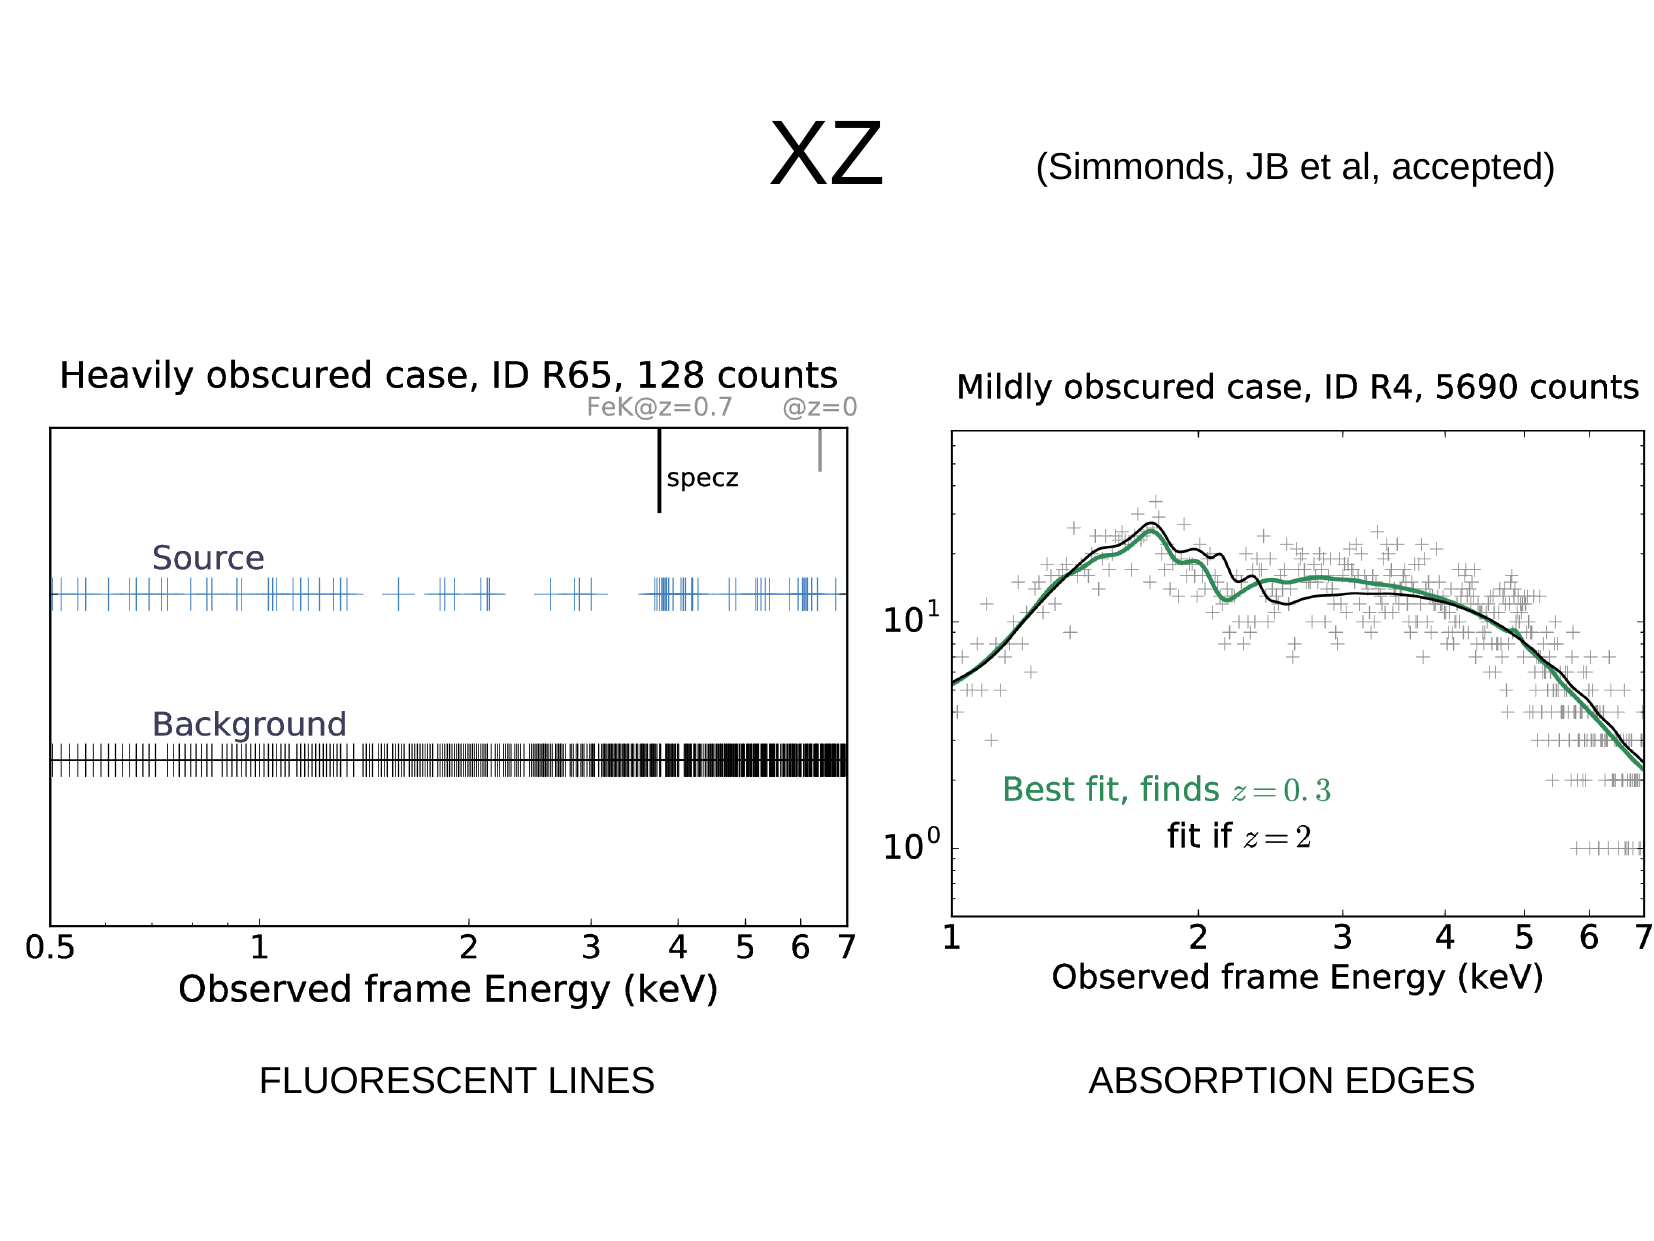

# XZ
(Simmonds, JB et al, accepted)
FLUORESCENT LINES
ABSORPTION EDGES